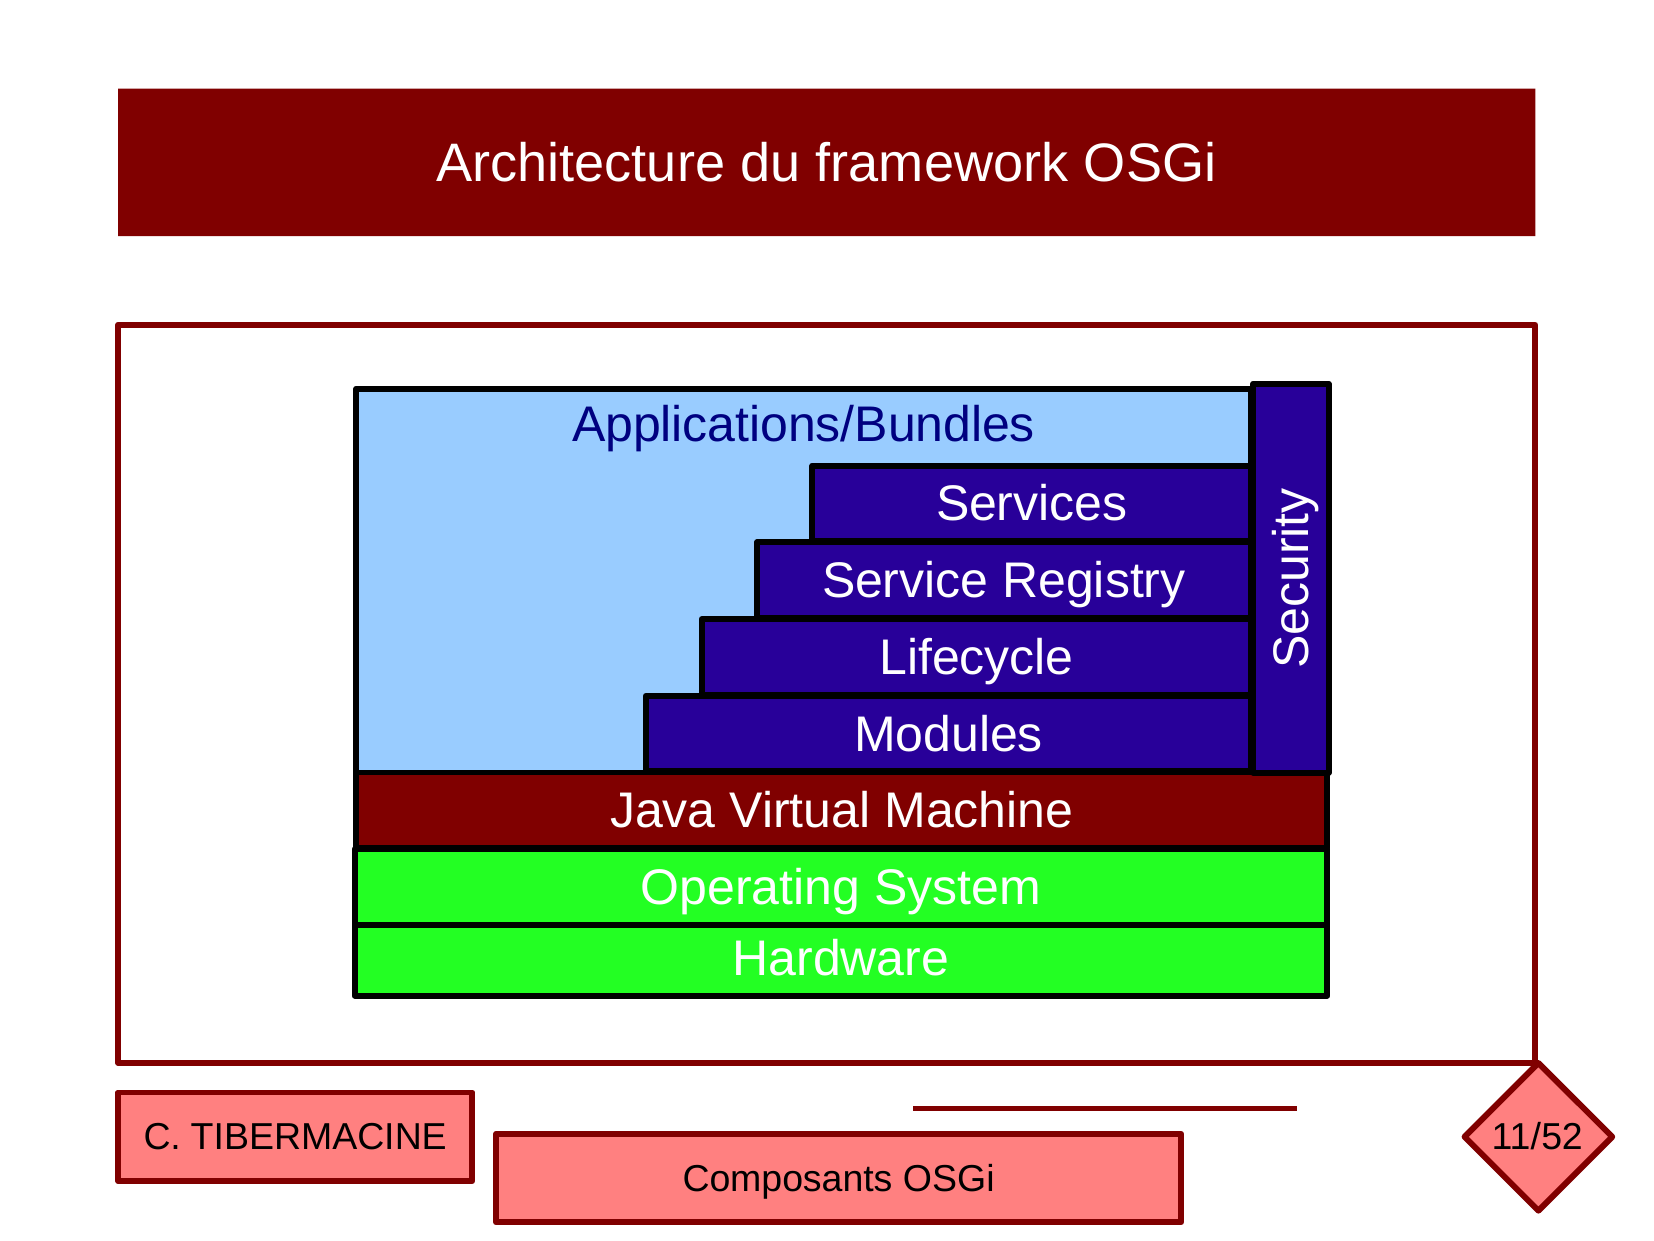

Architecture du framework OSGi
Applications/Bundles
Services
Security
Service Registry
Lifecycle
Modules
Java Virtual Machine
Operating System
Hardware
C. TIBERMACINE
Composants OSGi